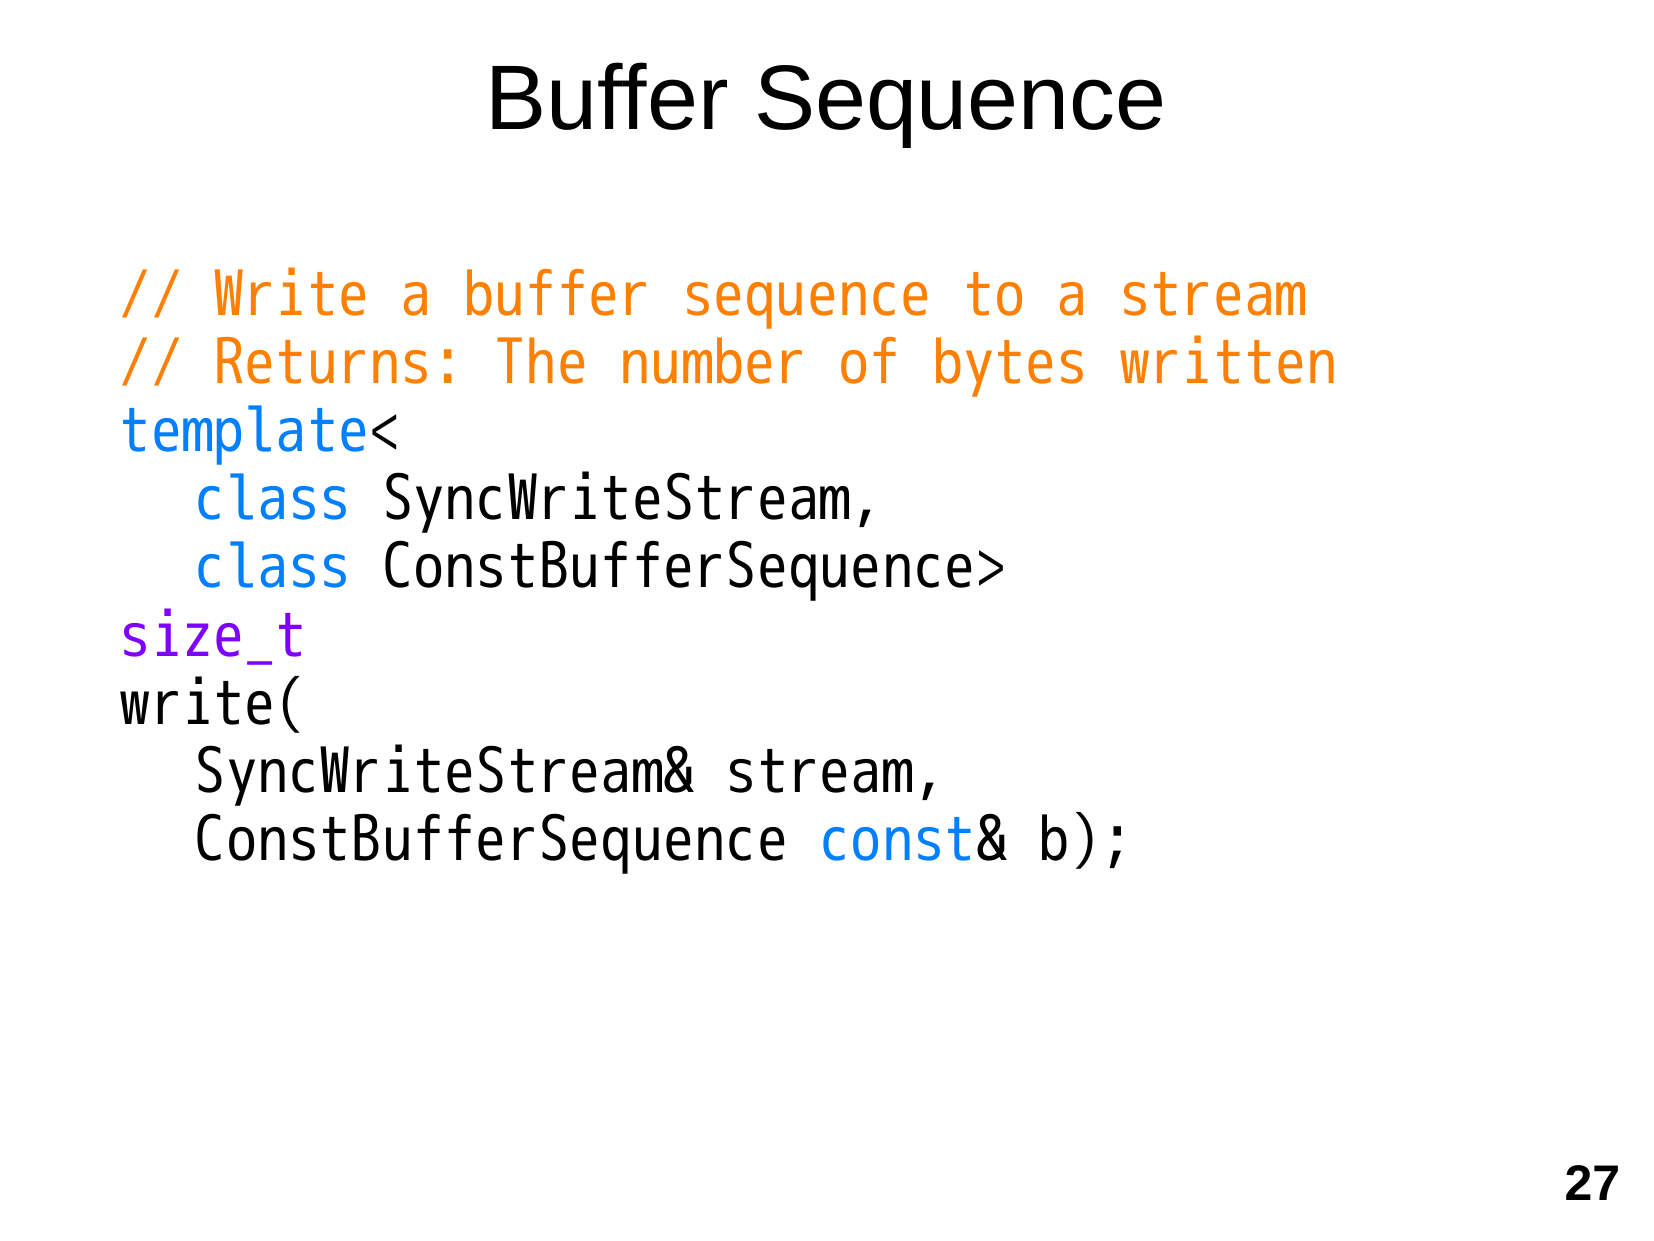

# Buffer Sequence
// Write a buffer sequence to a stream
// Returns: The number of bytes written
template<
	class SyncWriteStream,
	class ConstBufferSequence>
size_t
write(
	SyncWriteStream& stream,
	ConstBufferSequence const& b);
27